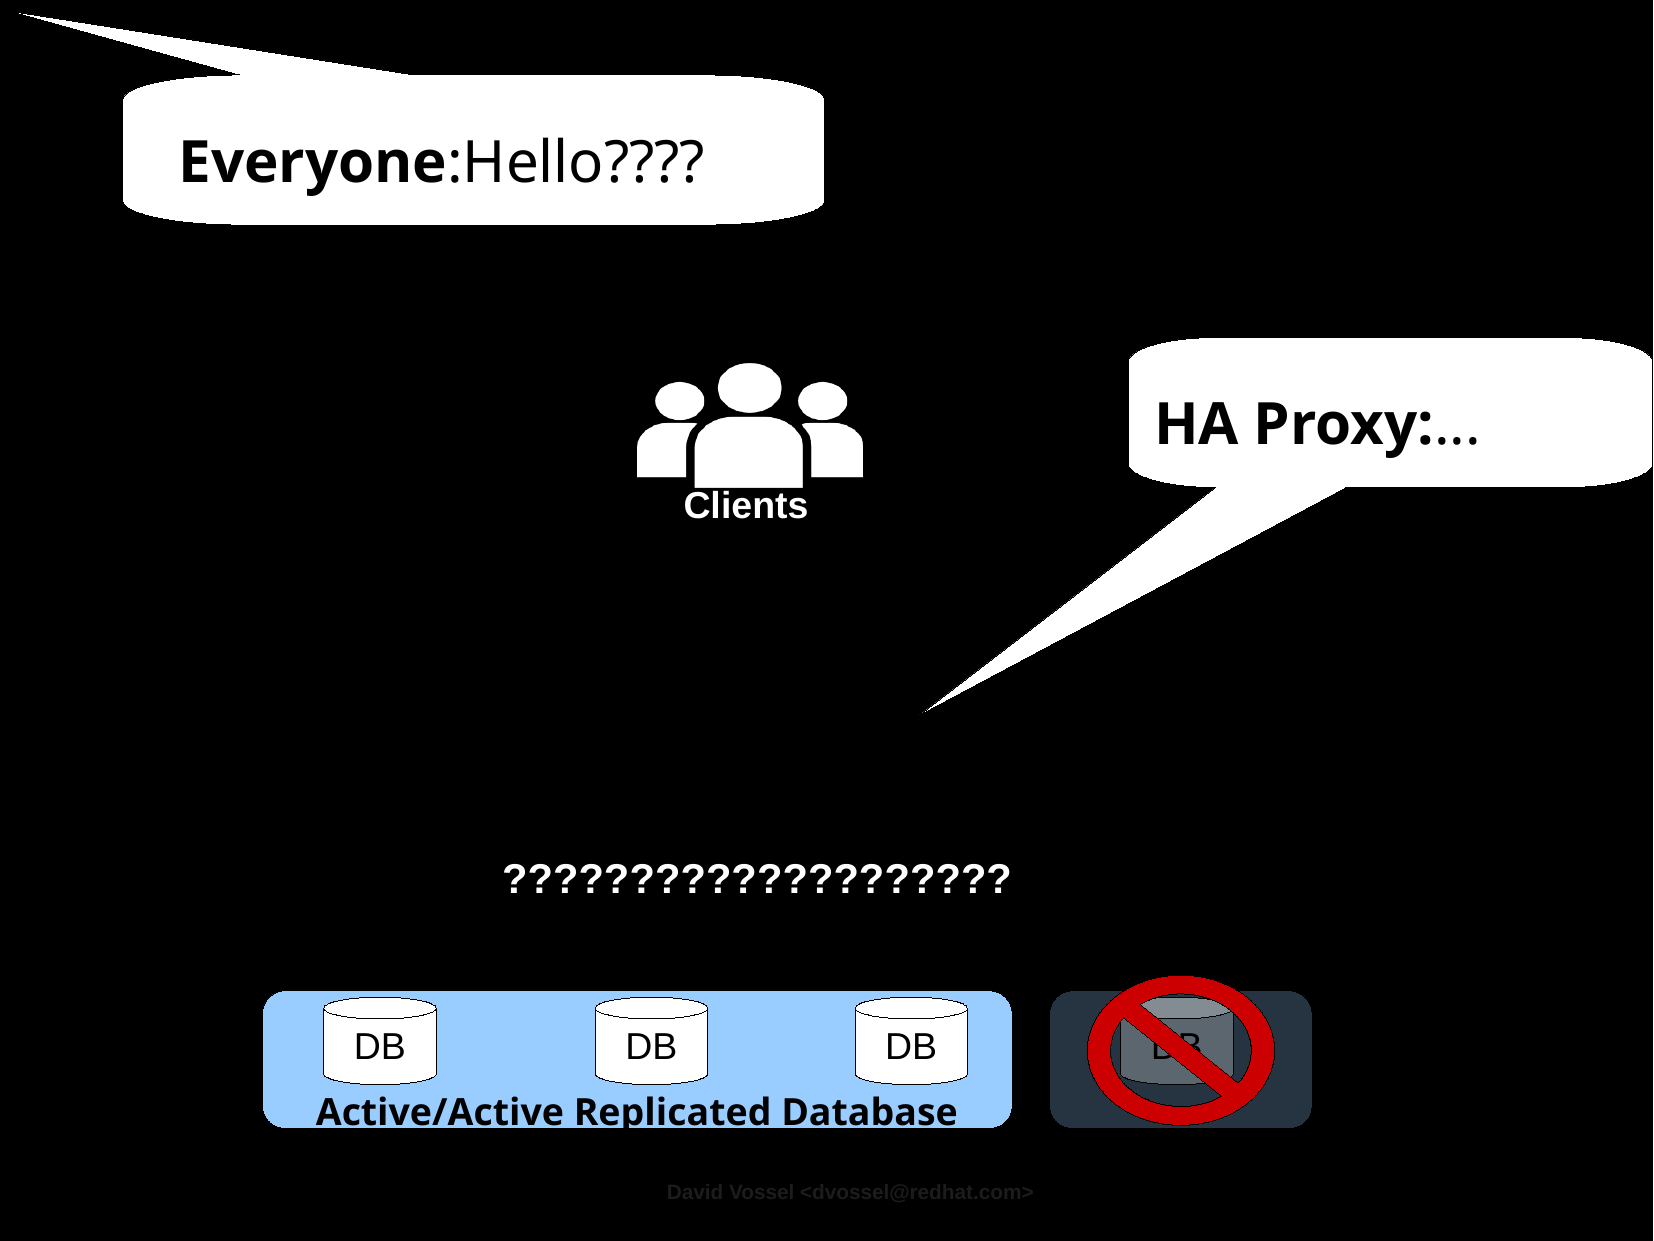

Everyone:Hello????
HA Proxy:...
Clients
????????????????????
Active/Active Replicated Database
DB
DB
DB
DB